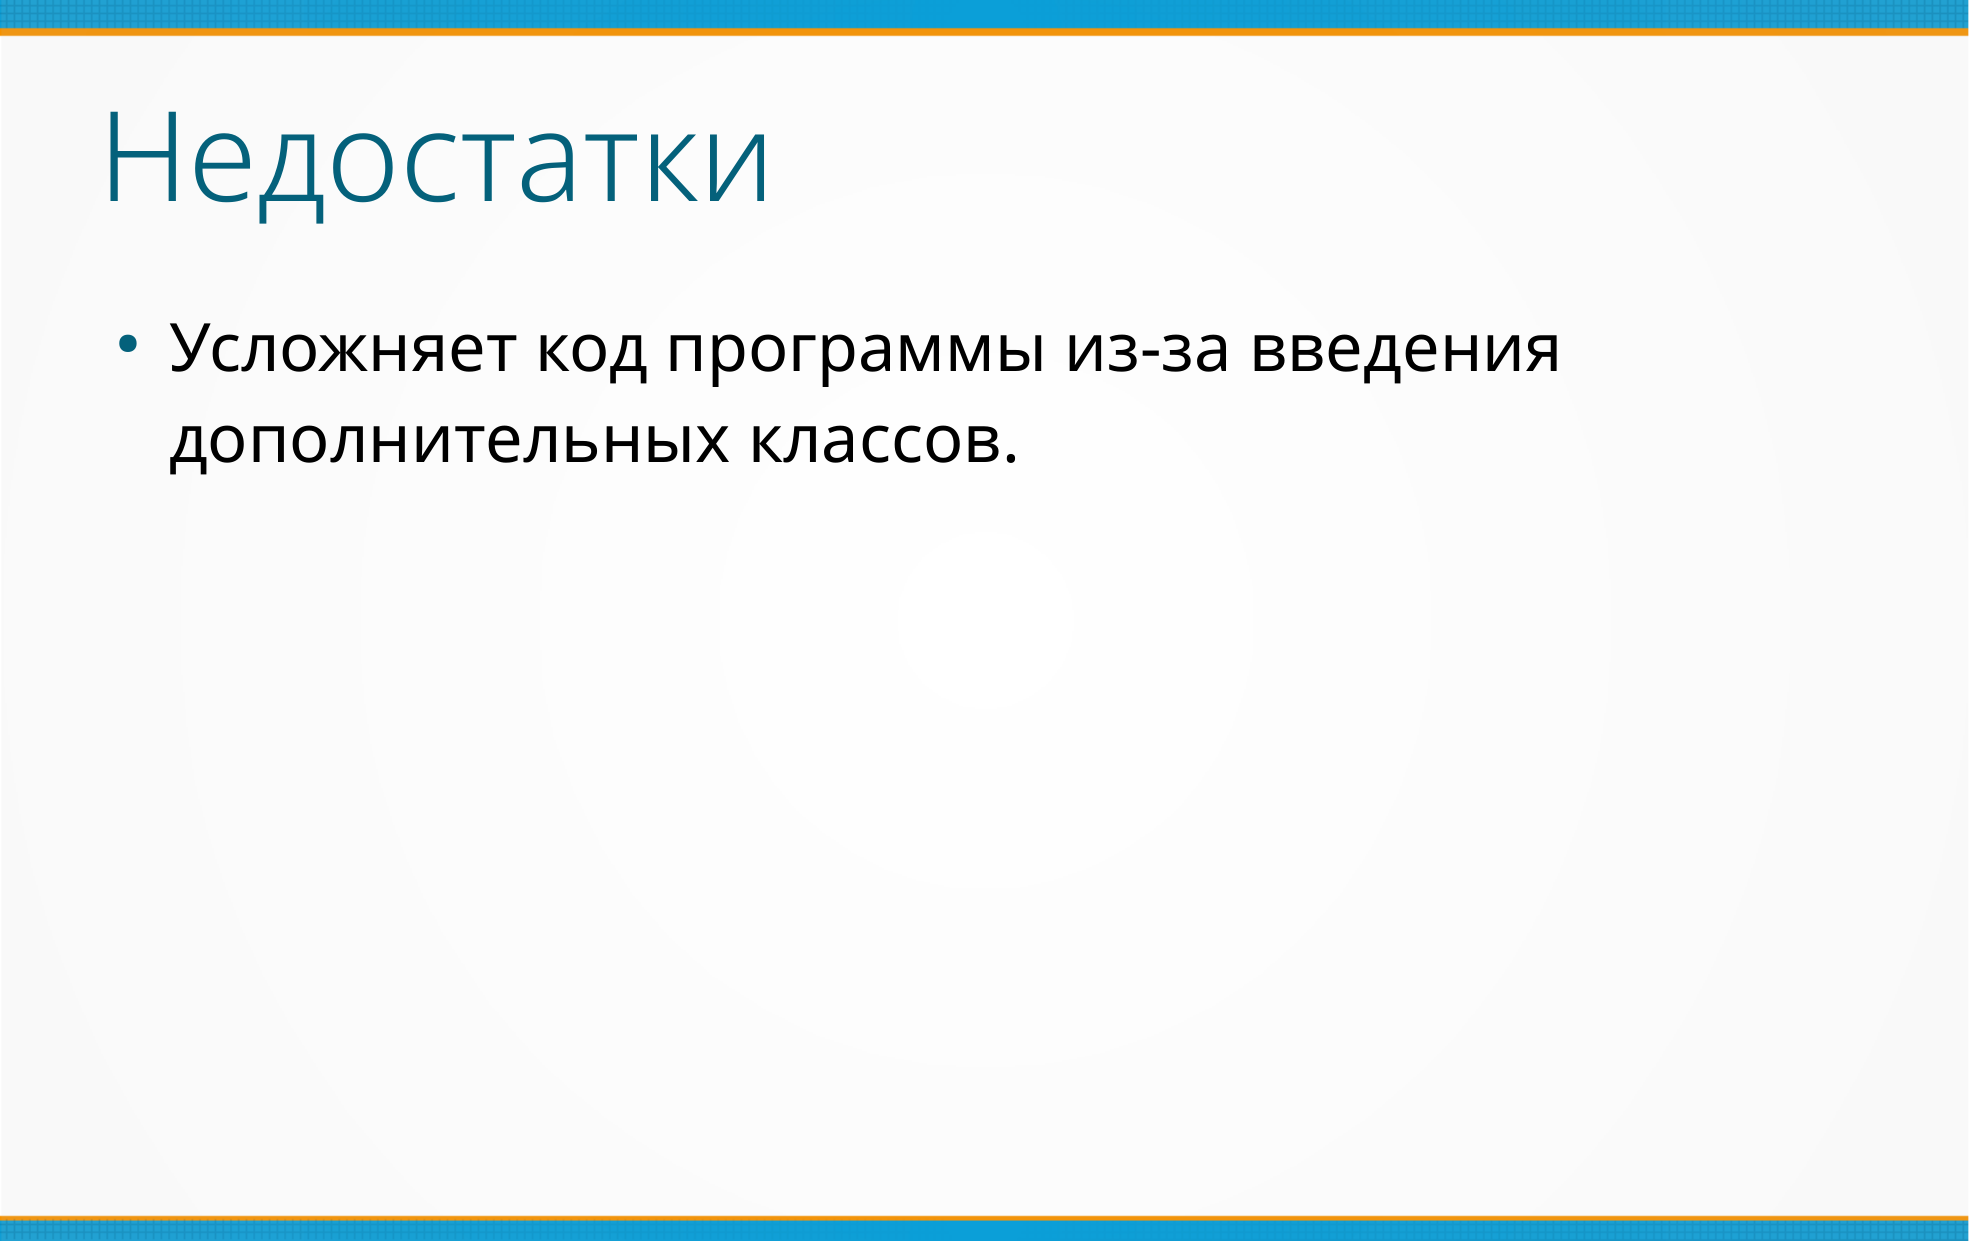

# Недостатки
Усложняет код программы из-за введения дополнительных классов.